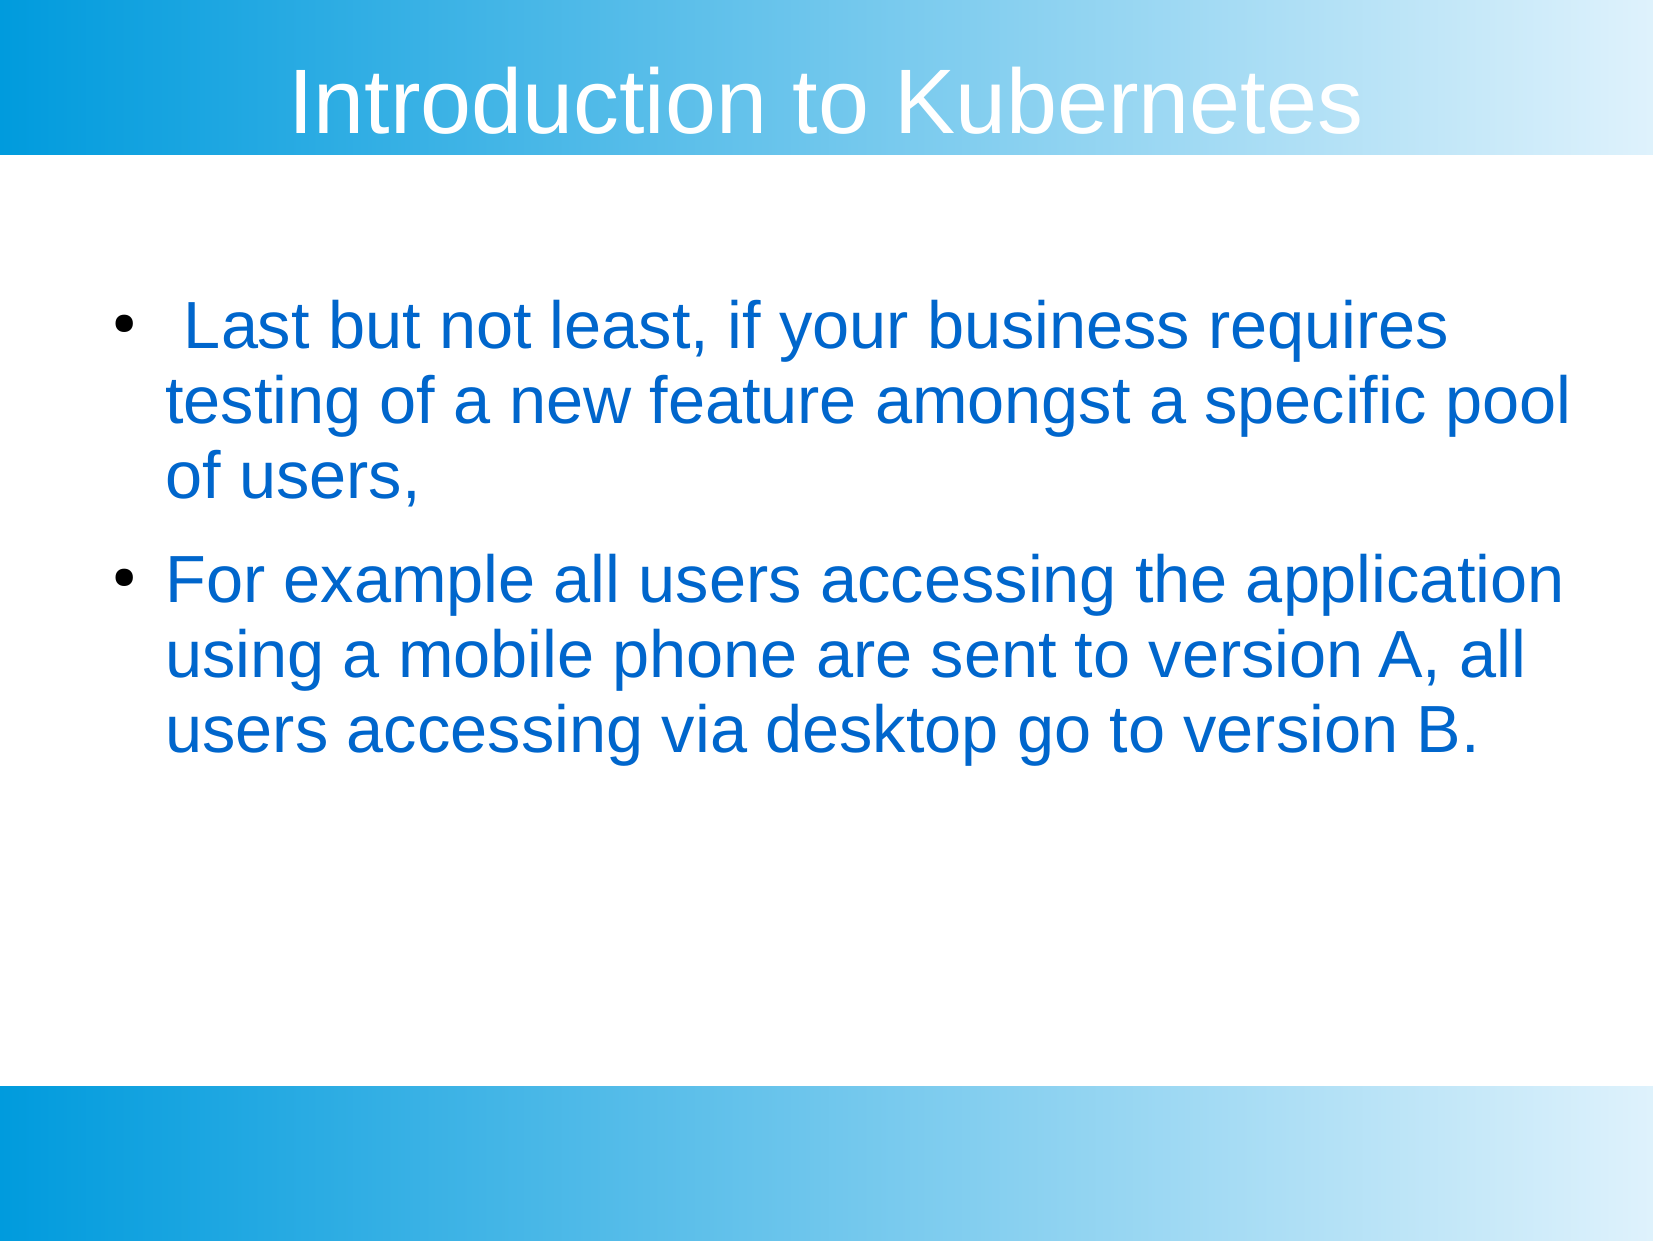

# Introduction to Kubernetes
 Last but not least, if your business requires testing of a new feature amongst a specific pool of users,
For example all users accessing the application using a mobile phone are sent to version A, all users accessing via desktop go to version B.